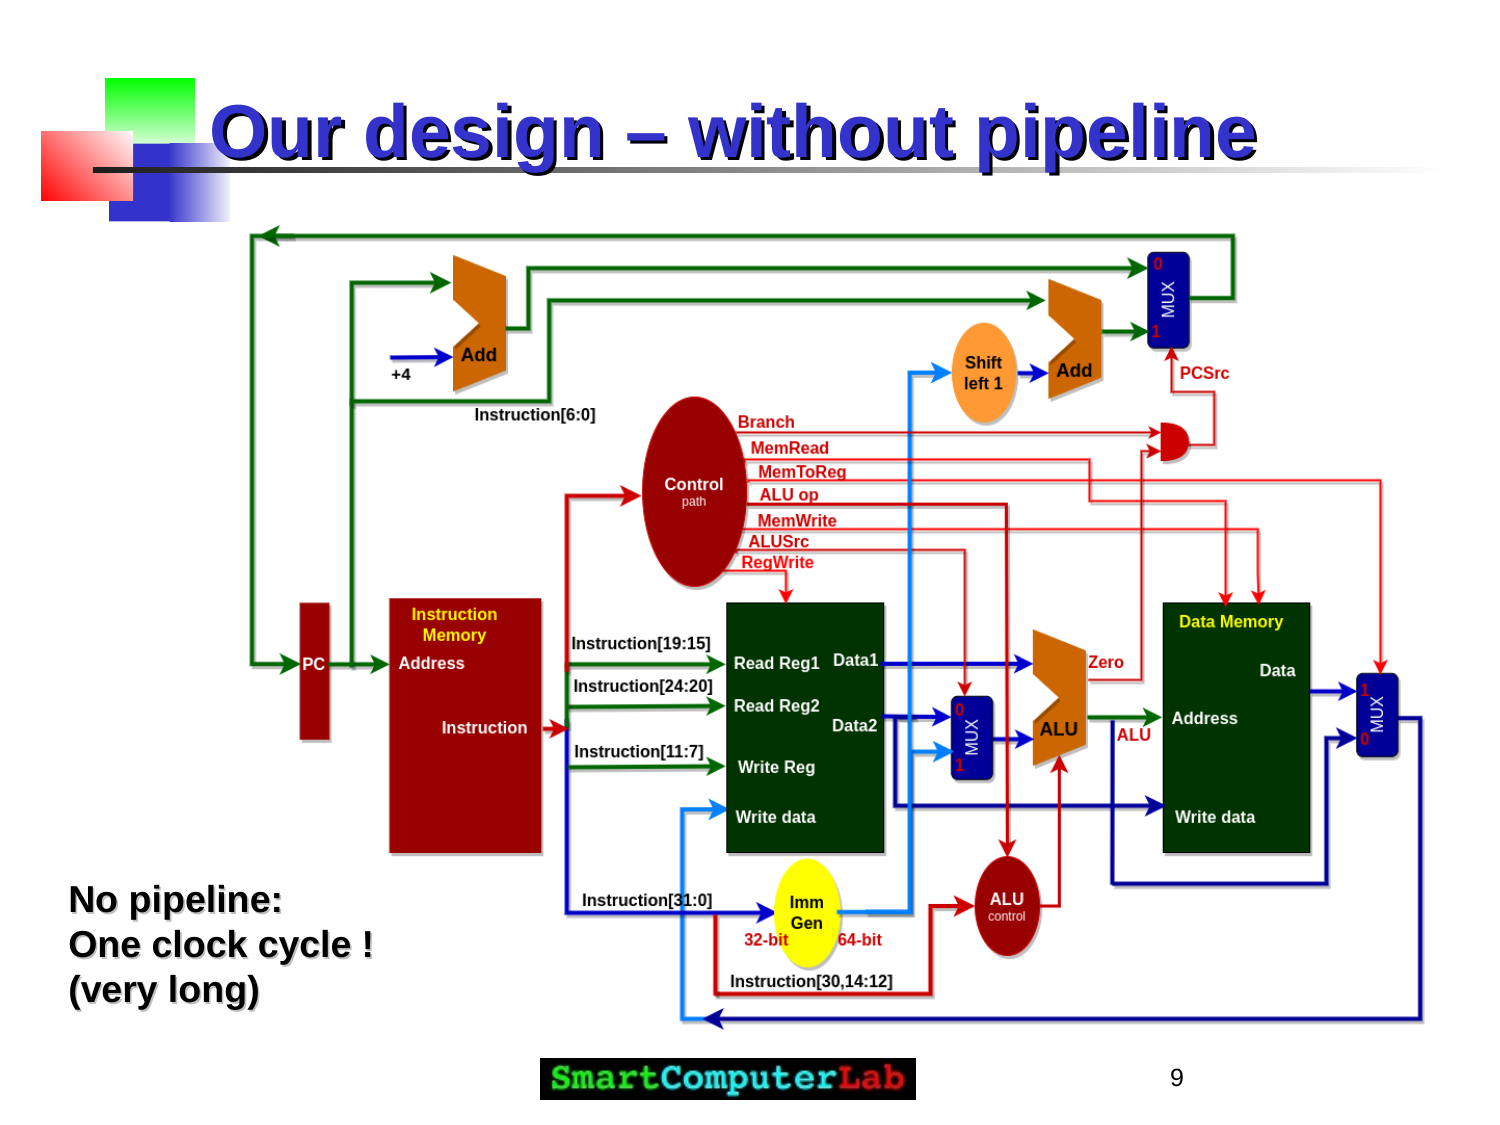

# Our design – without pipeline
No pipeline:
One clock cycle !
(very long)
9